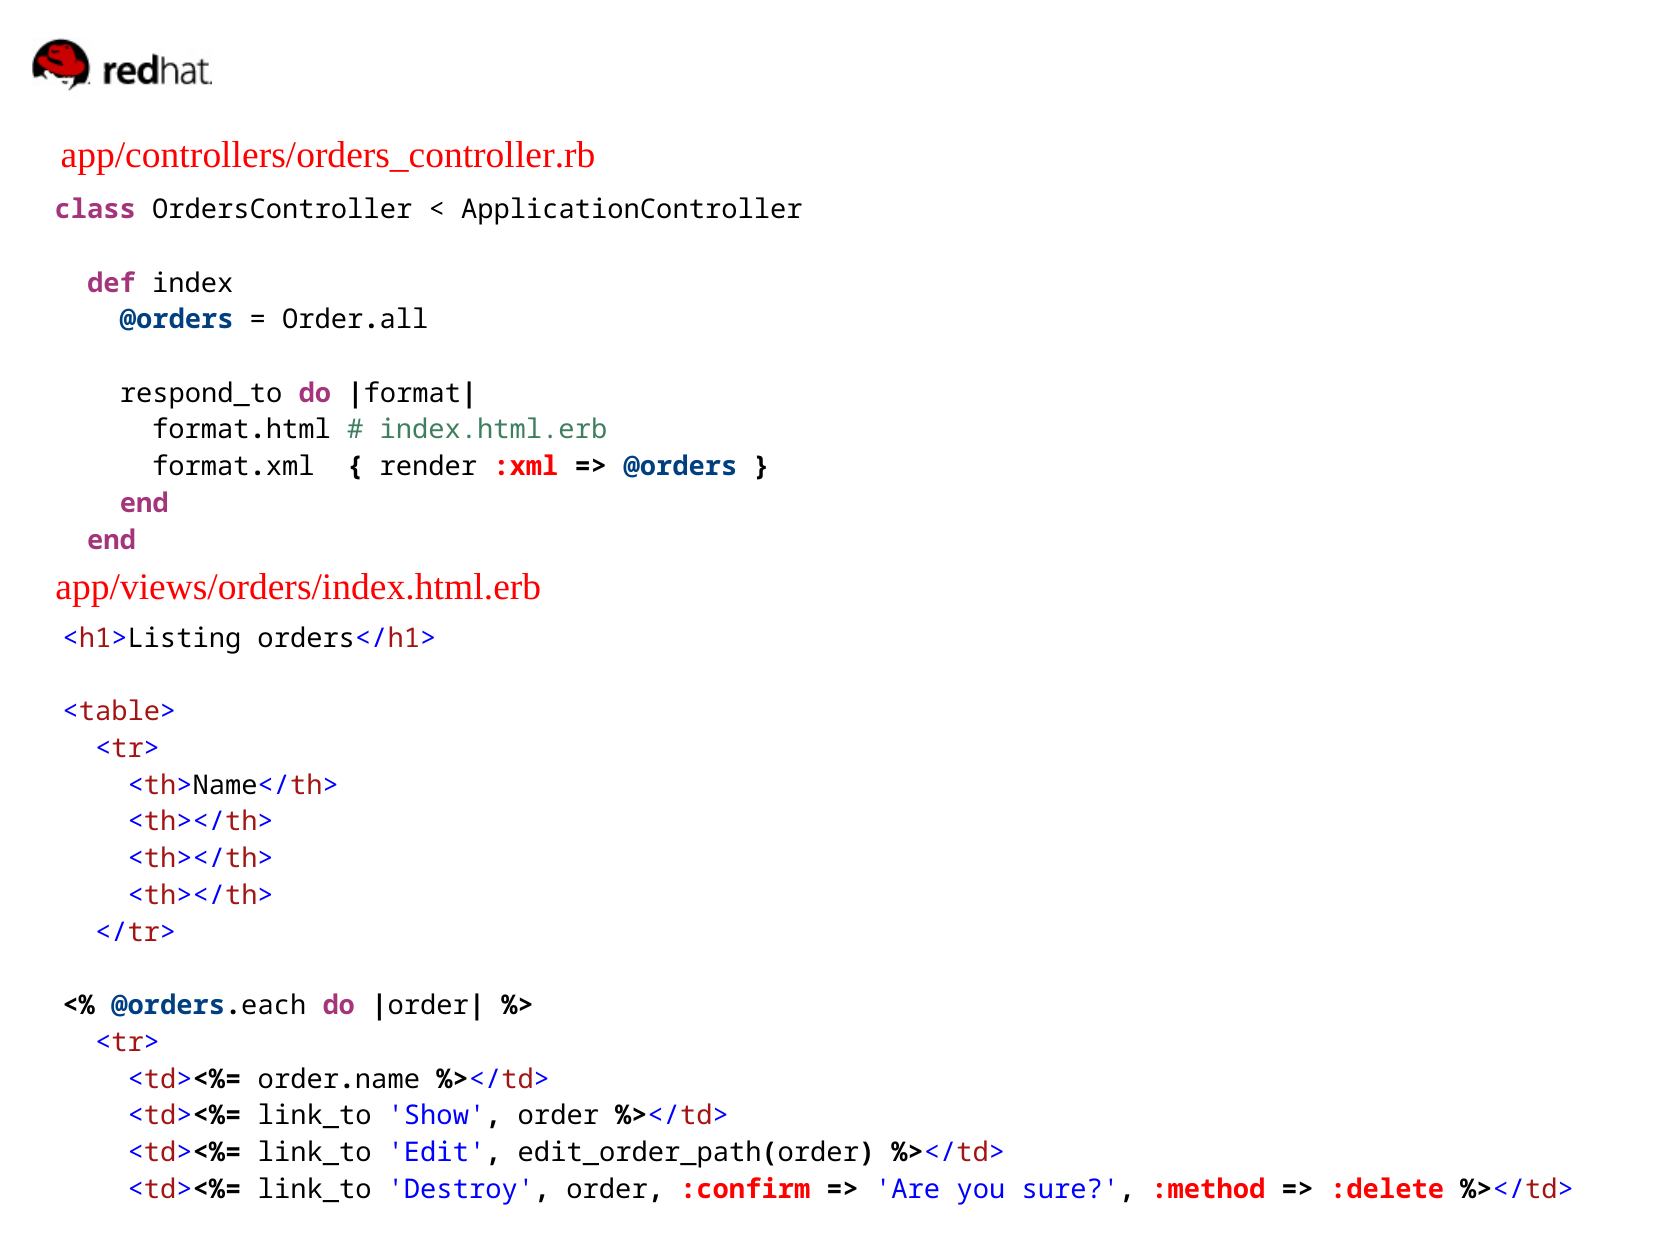

app/controllers/orders_controller.rb
class OrdersController < ApplicationController
 def index
 @orders = Order.all
 respond_to do |format|
 format.html # index.html.erb
 format.xml { render :xml => @orders }
 end
 end
app/views/orders/index.html.erb
<h1>Listing orders</h1>
<table>
 <tr>
 <th>Name</th>
 <th></th>
 <th></th>
 <th></th>
 </tr>
<% @orders.each do |order| %>
 <tr>
 <td><%= order.name %></td>
 <td><%= link_to 'Show', order %></td>
 <td><%= link_to 'Edit', edit_order_path(order) %></td>
 <td><%= link_to 'Destroy', order, :confirm => 'Are you sure?', :method => :delete %></td>